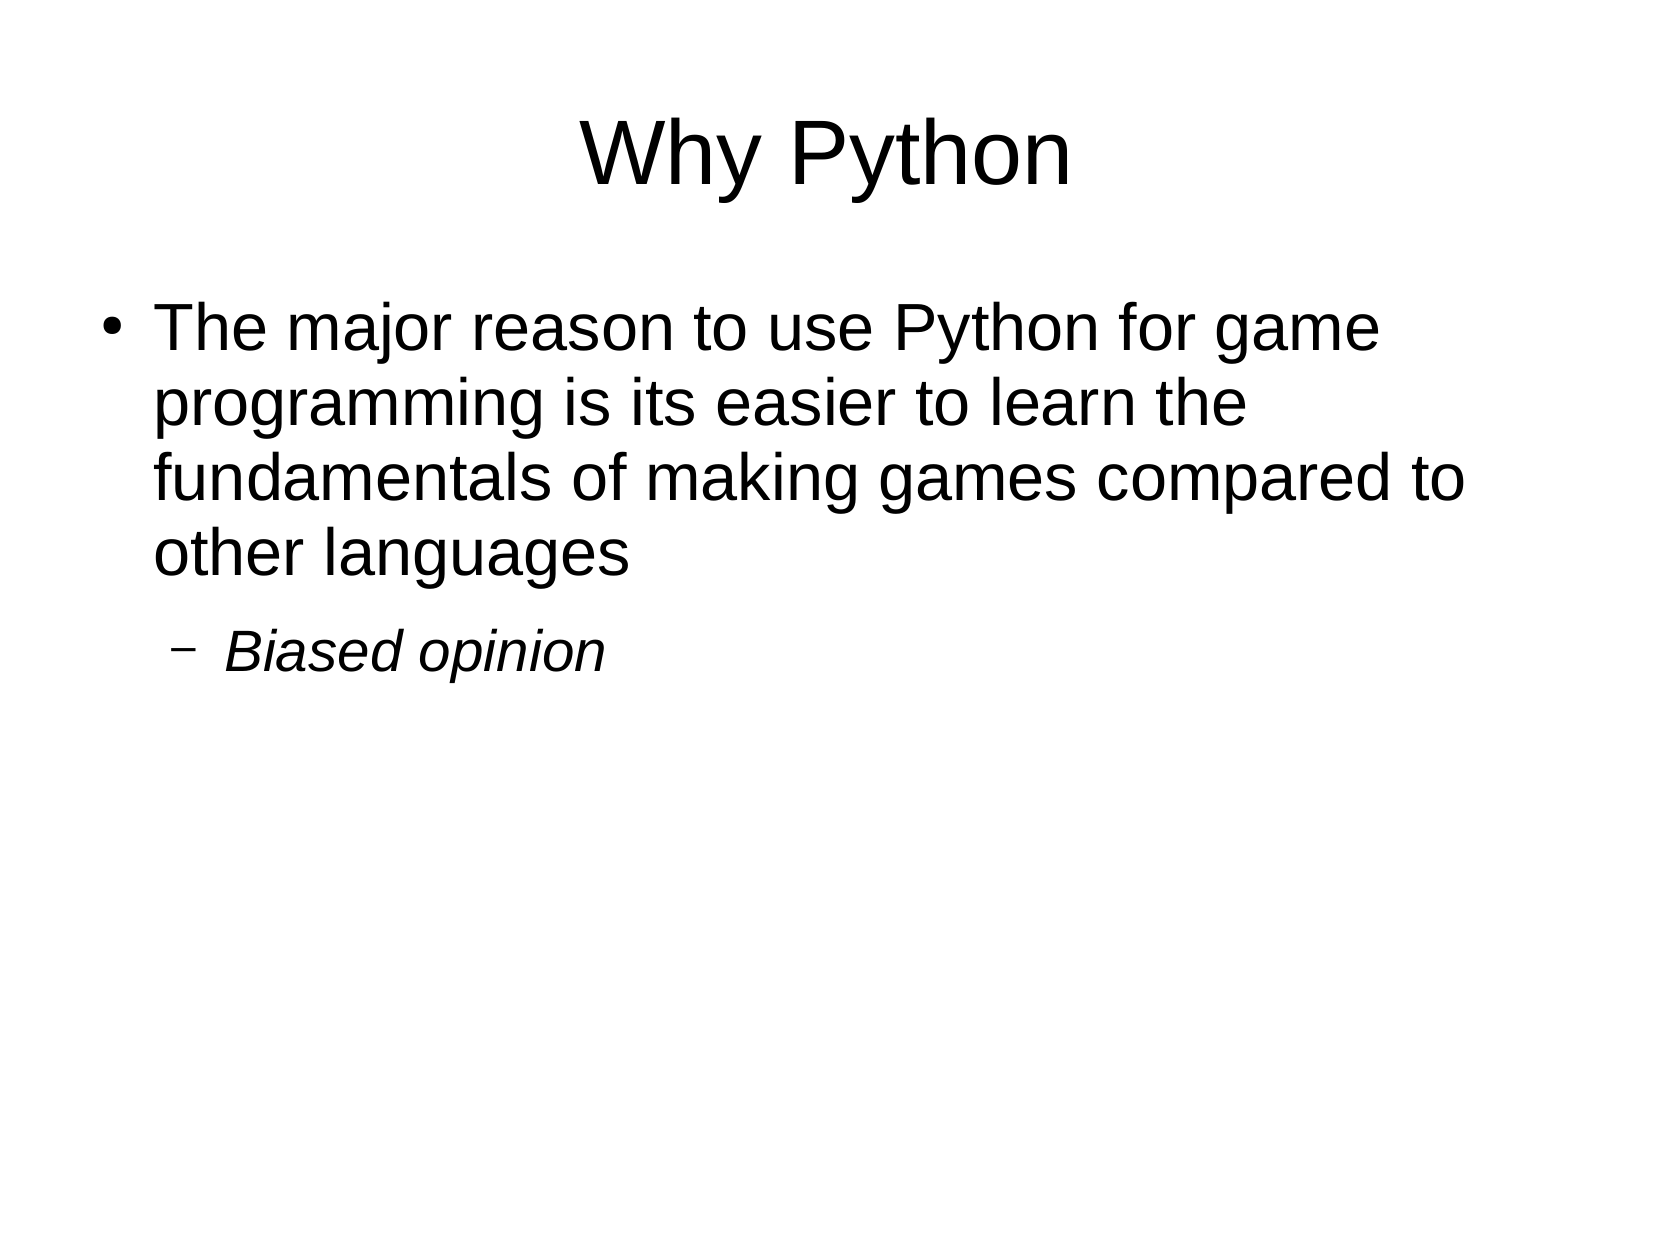

# Why Python
The major reason to use Python for game programming is its easier to learn the fundamentals of making games compared to other languages
Biased opinion